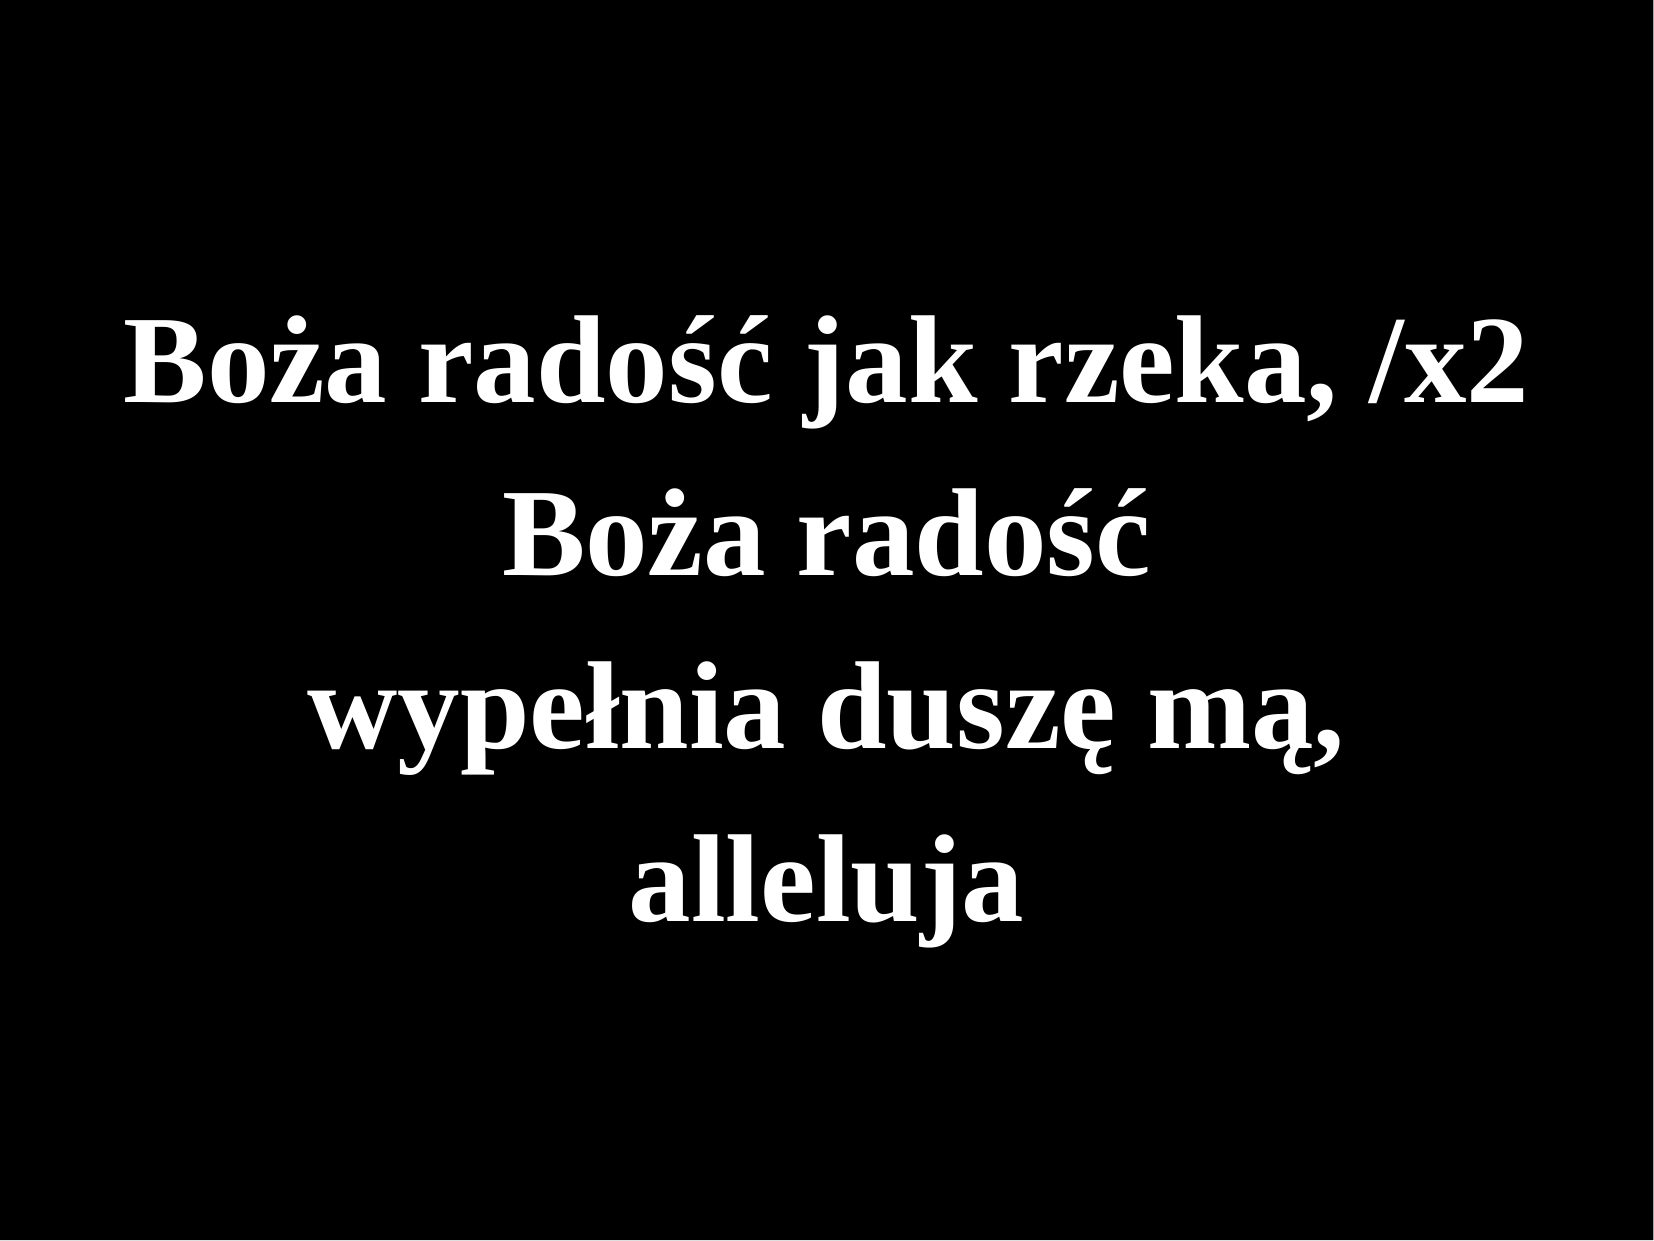

# Boża radość jak rzeka, /x2 ppp Boża radość ppp wypełnia duszę mą, ppp alleluja